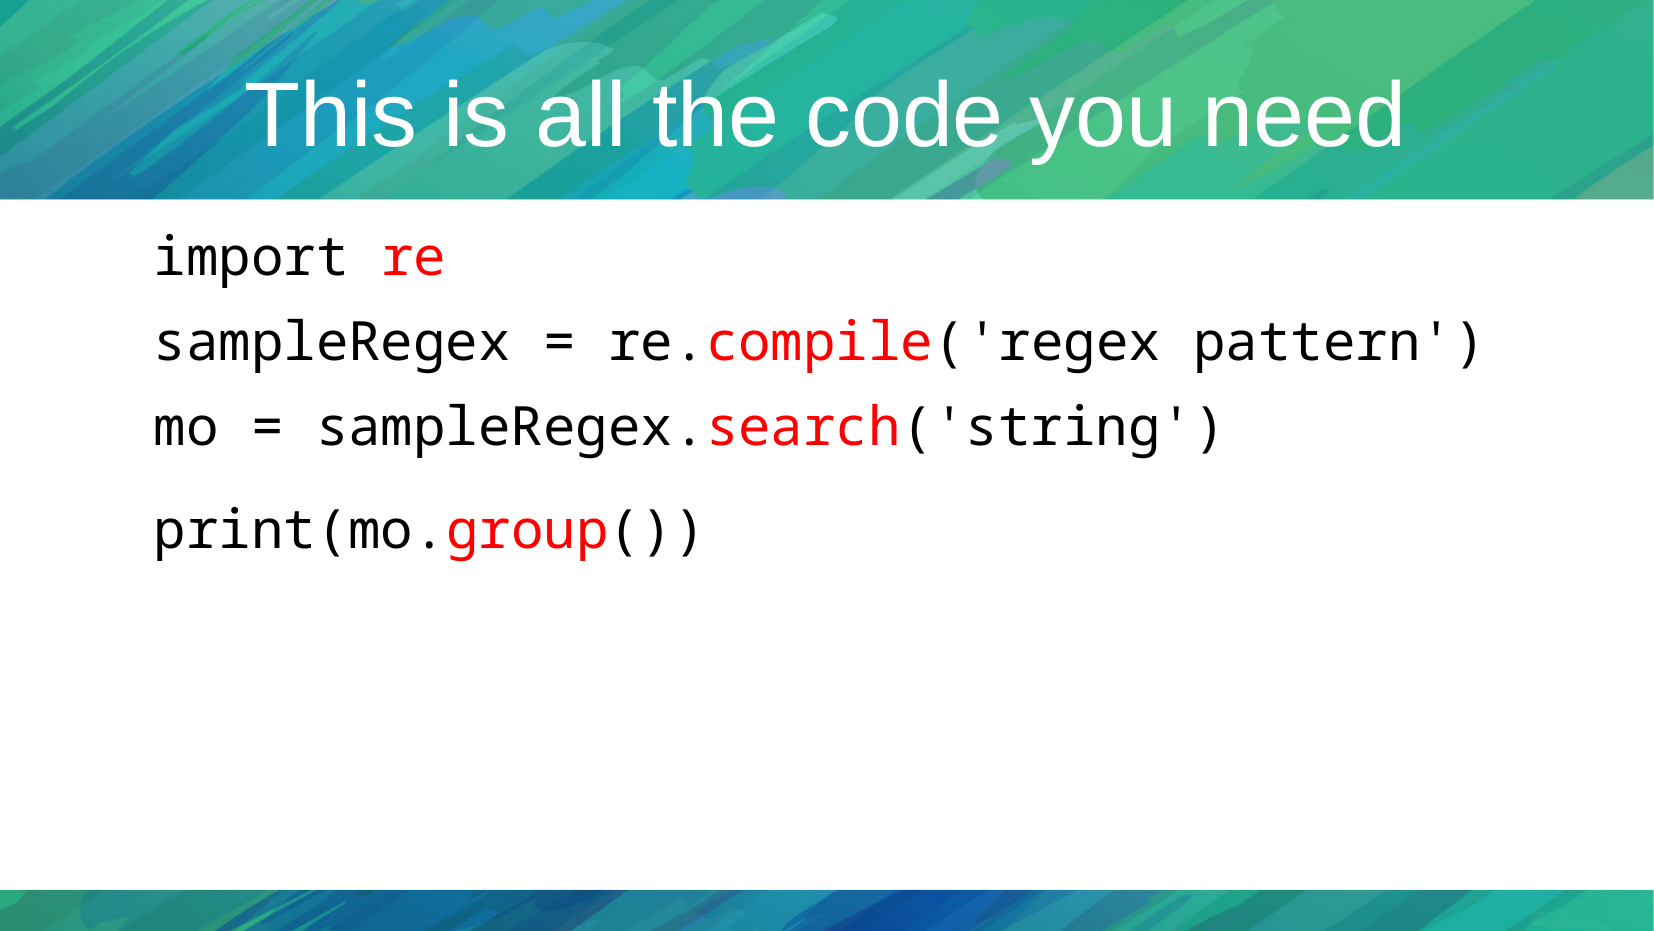

# This is all the code you need
import re
sampleRegex = re.compile('regex pattern')
mo = sampleRegex.search('string')
print(mo.group())